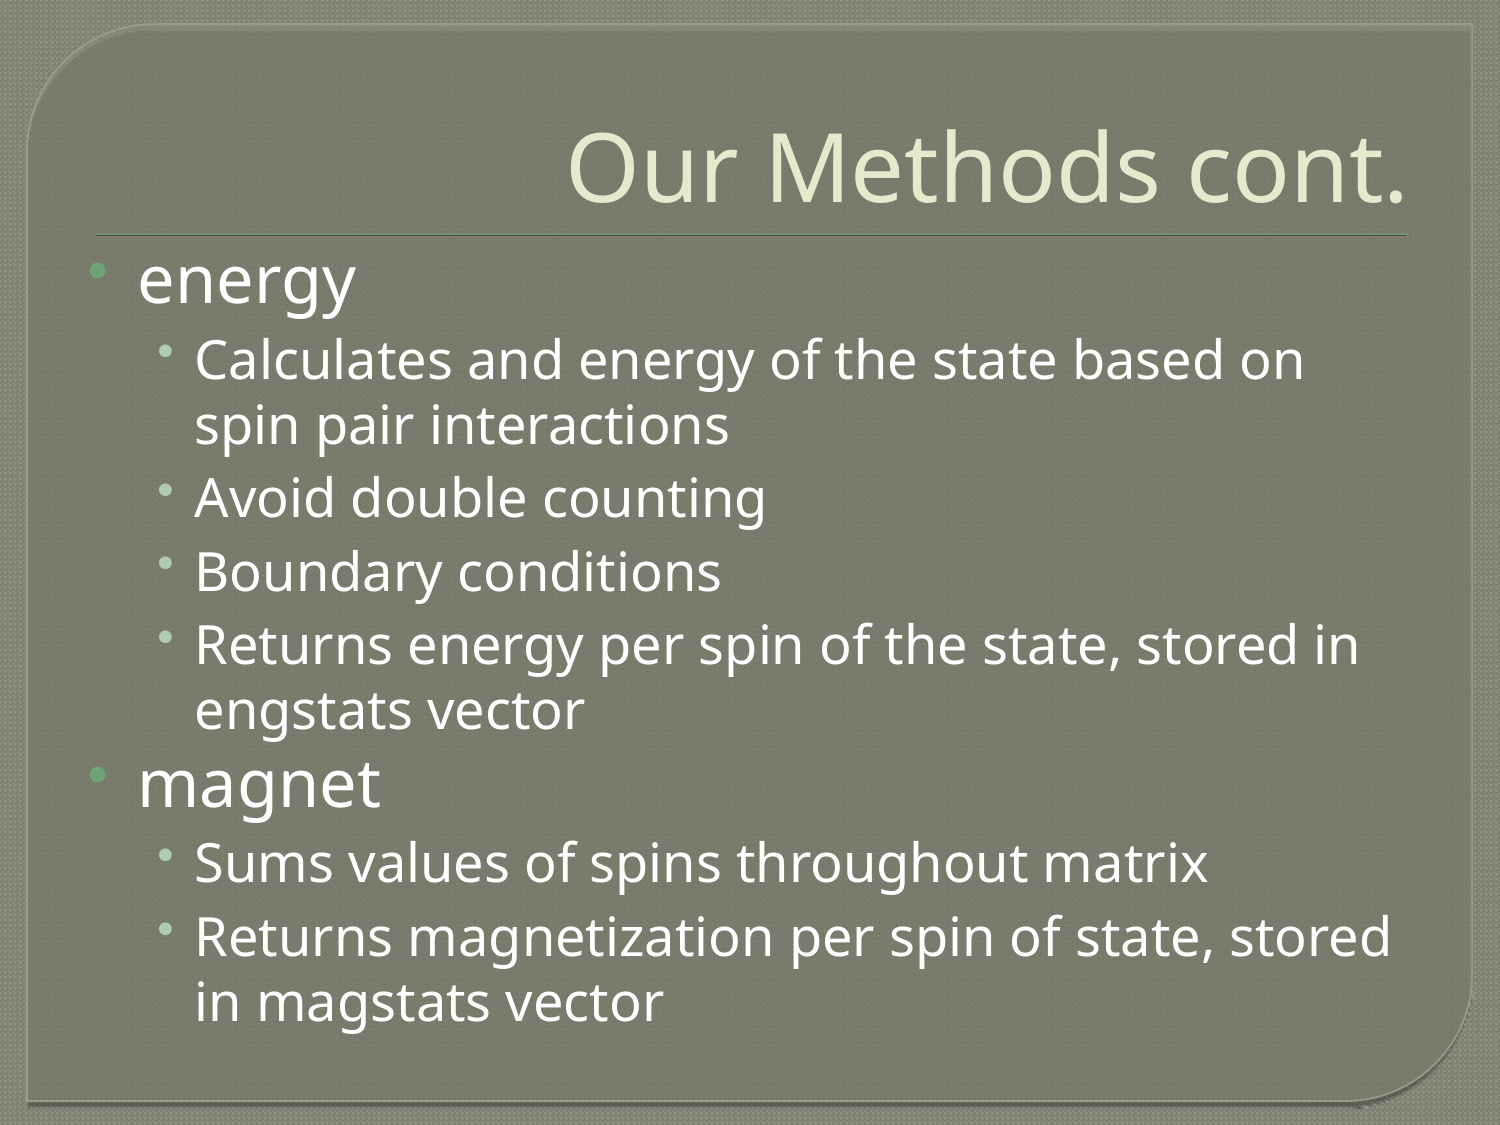

# Our Methods cont.
energy
Calculates and energy of the state based on spin pair interactions
Avoid double counting
Boundary conditions
Returns energy per spin of the state, stored in engstats vector
magnet
Sums values of spins throughout matrix
Returns magnetization per spin of state, stored in magstats vector